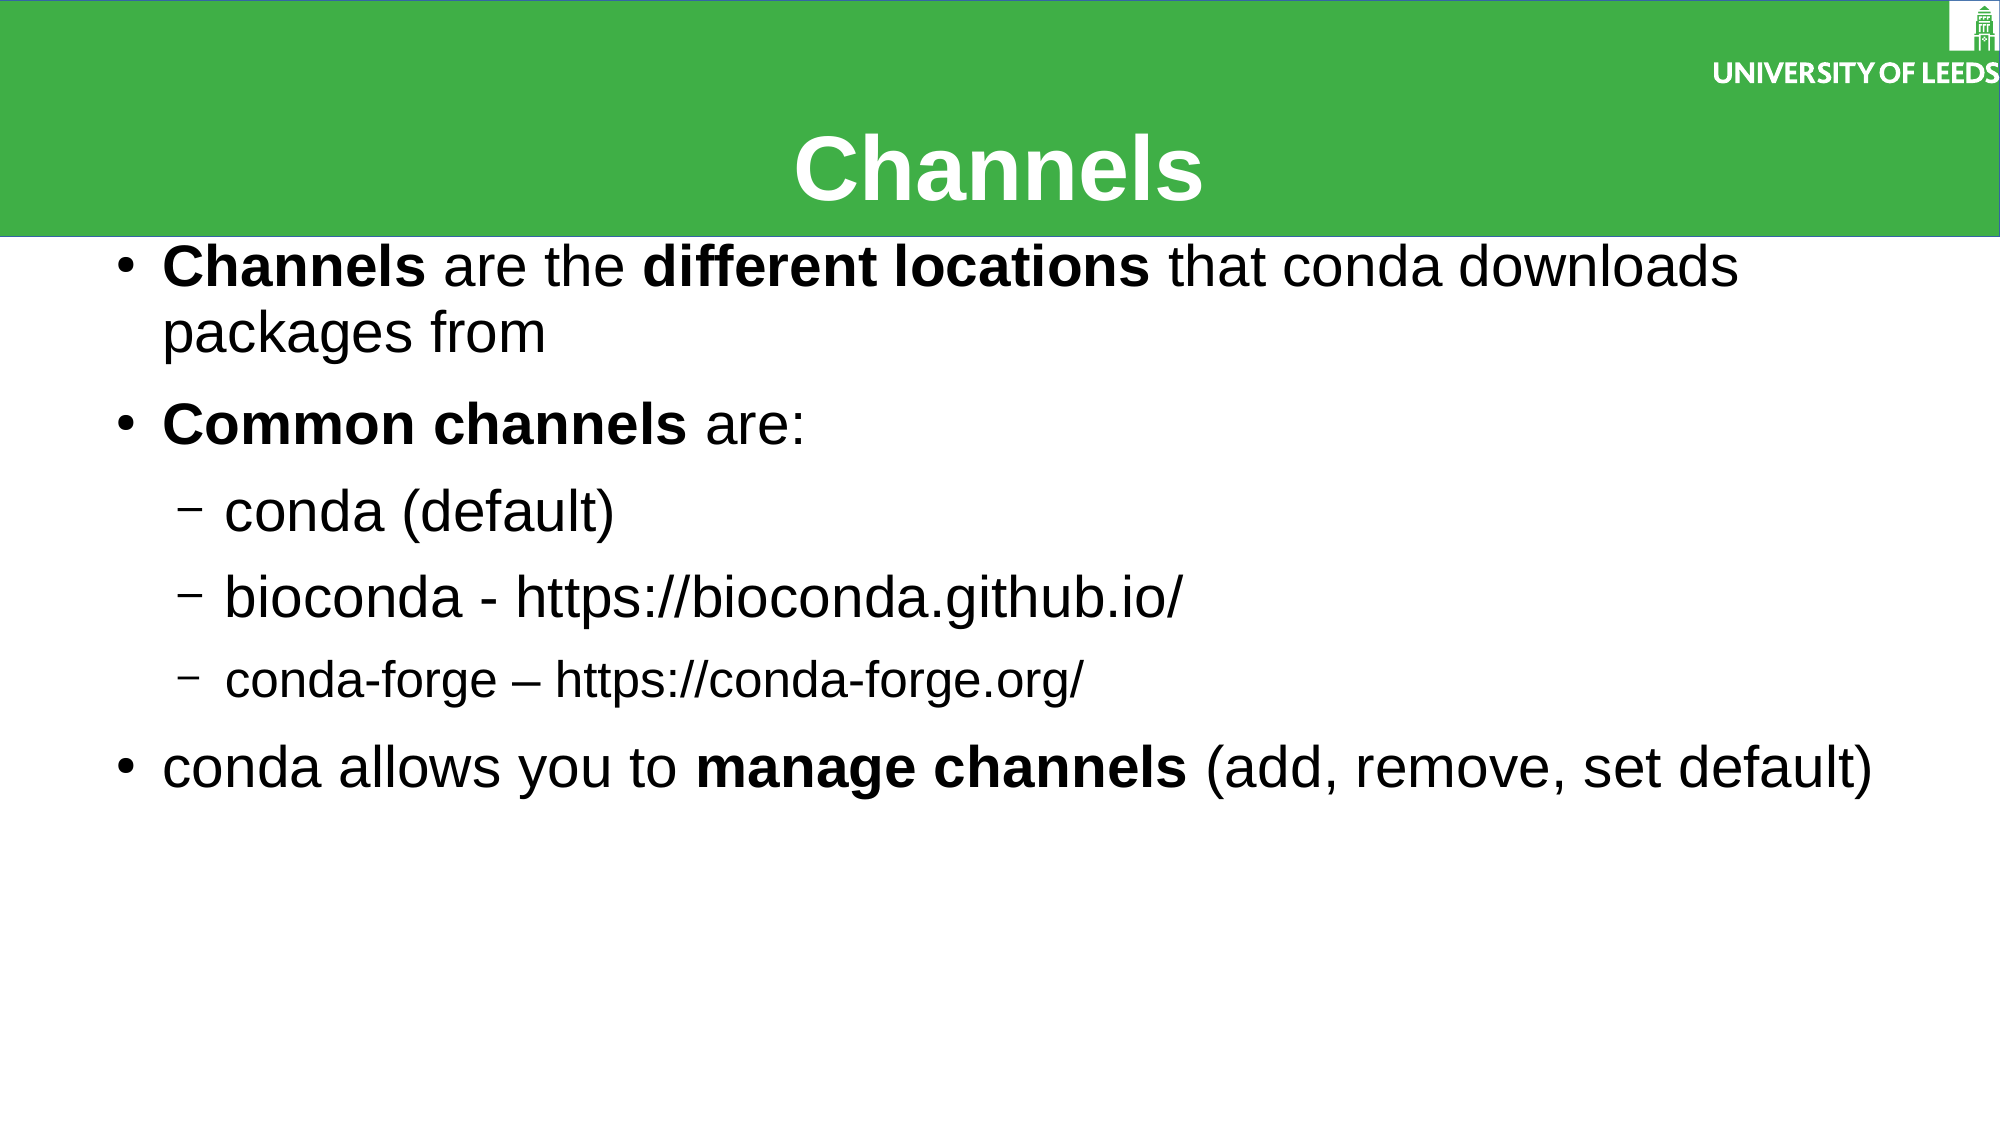

# Channels
Channels are the different locations that conda downloads packages from
Common channels are:
conda (default)
bioconda - https://bioconda.github.io/
conda-forge – https://conda-forge.org/
conda allows you to manage channels (add, remove, set default)